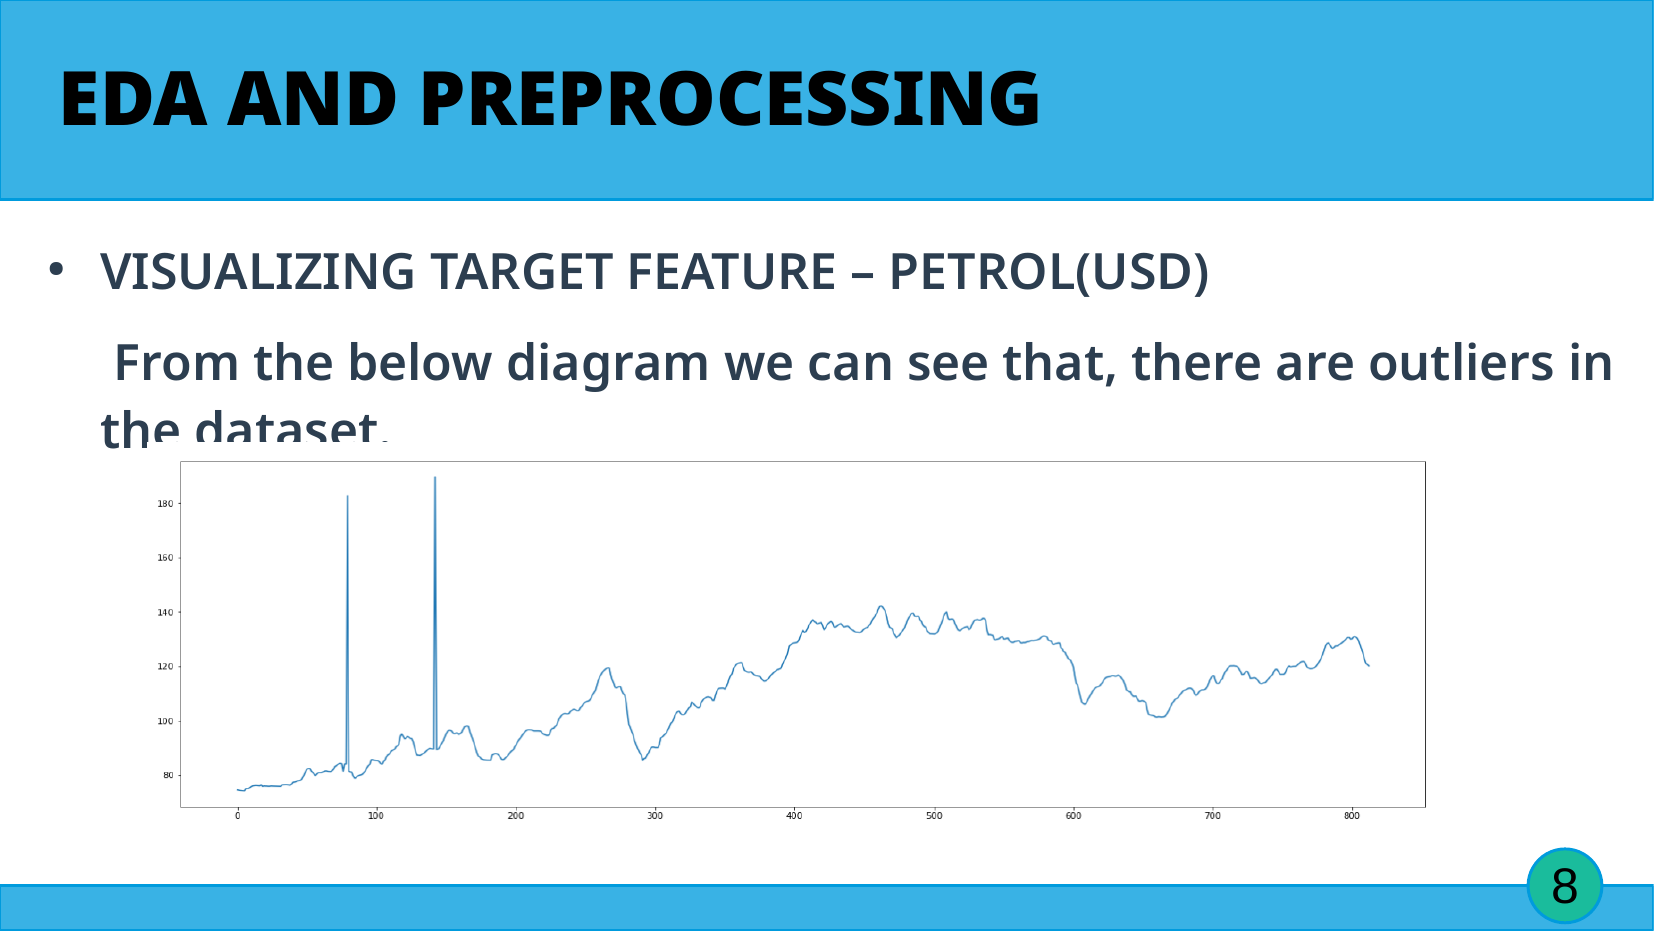

# EDA AND PREPROCESSING
VISUALIZING TARGET FEATURE – PETROL(USD)
 From the below diagram we can see that, there are outliers in the dataset.